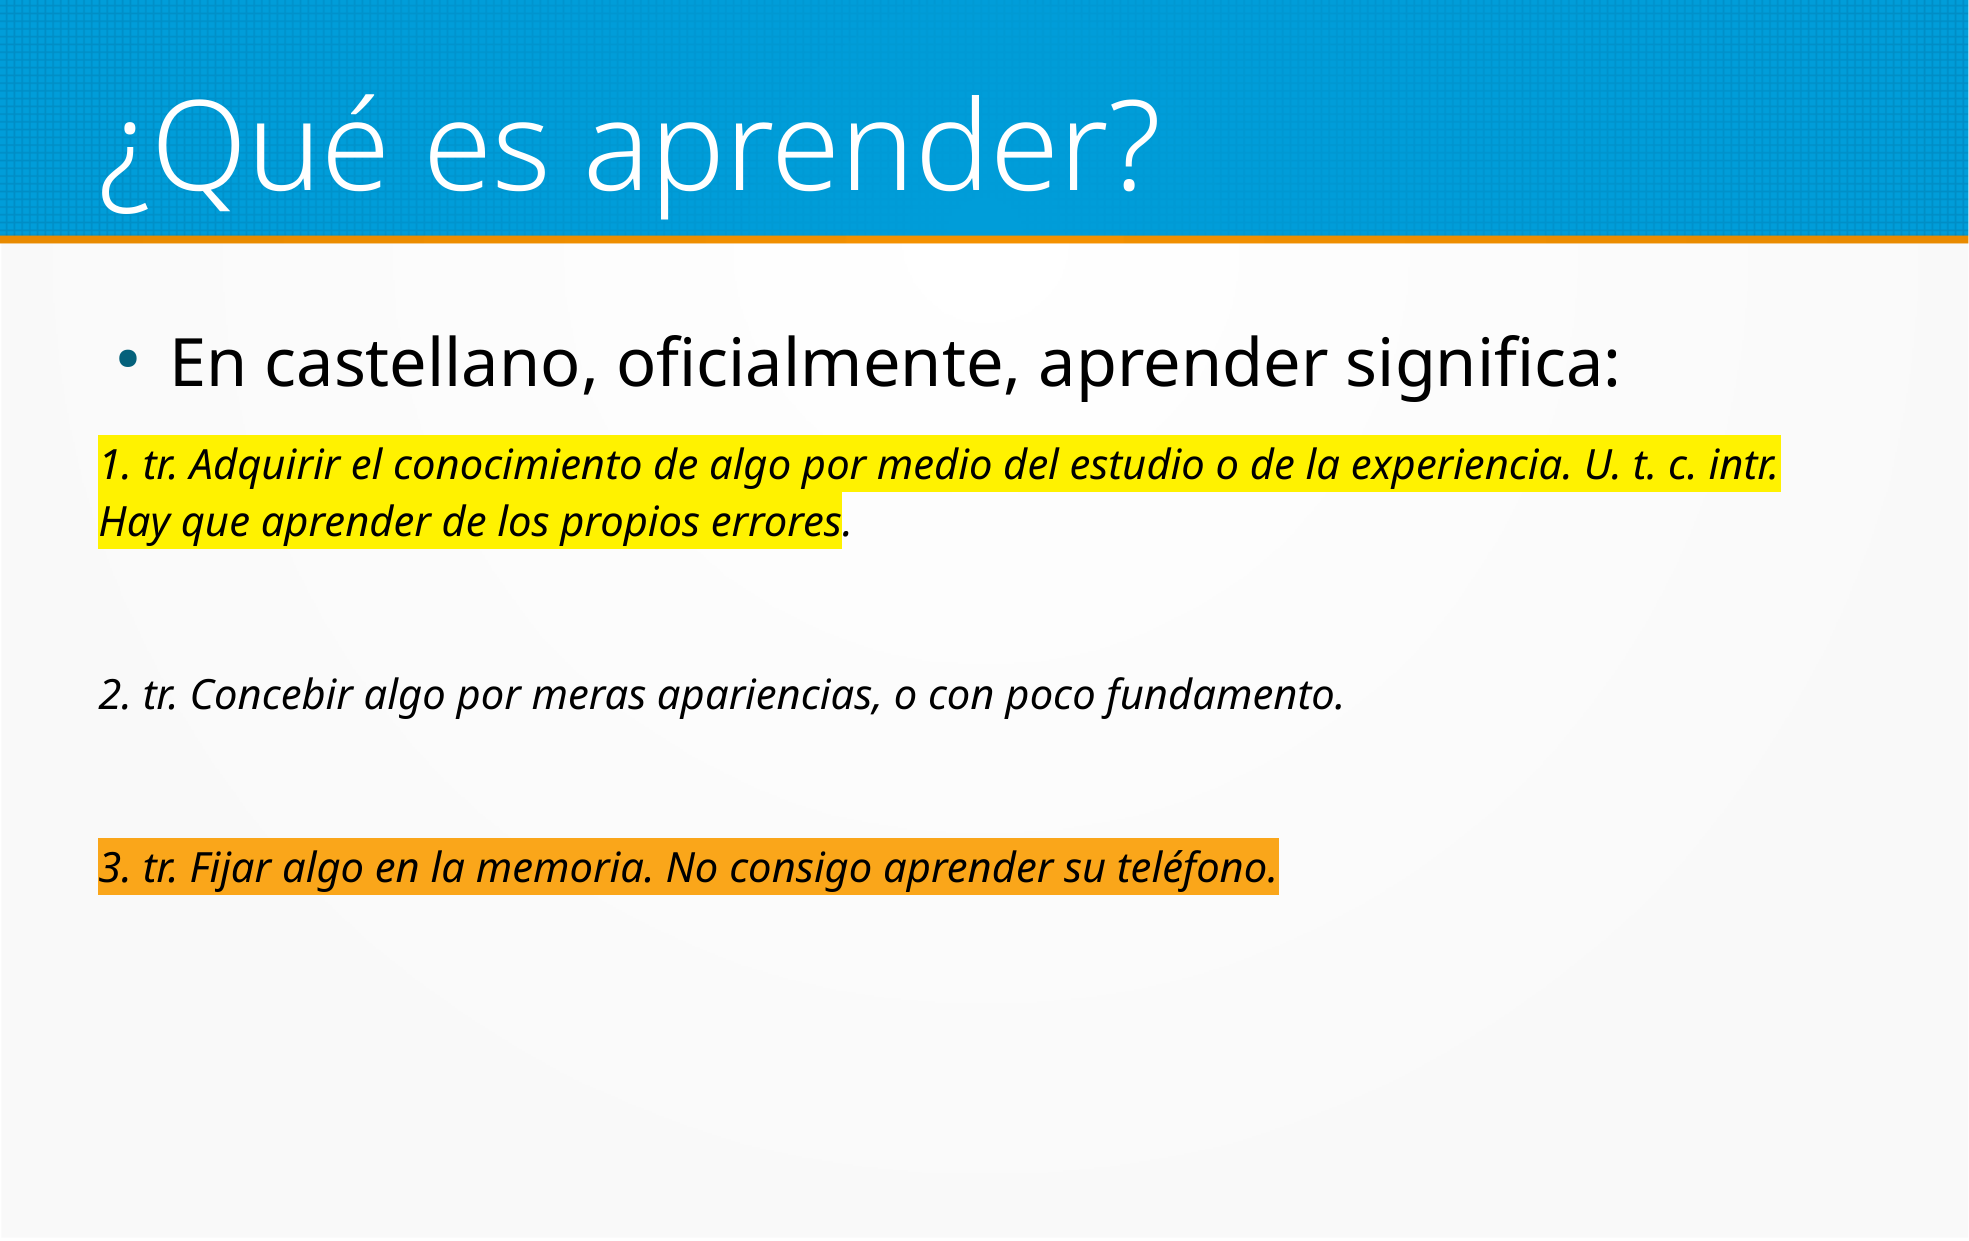

# ¿Qué es aprender?
En castellano, oficialmente, aprender significa:
1. tr. Adquirir el conocimiento de algo por medio del estudio o de la experiencia. U. t. c. intr. Hay que aprender de los propios errores.
2. tr. Concebir algo por meras apariencias, o con poco fundamento.
3. tr. Fijar algo en la memoria. No consigo aprender su teléfono.